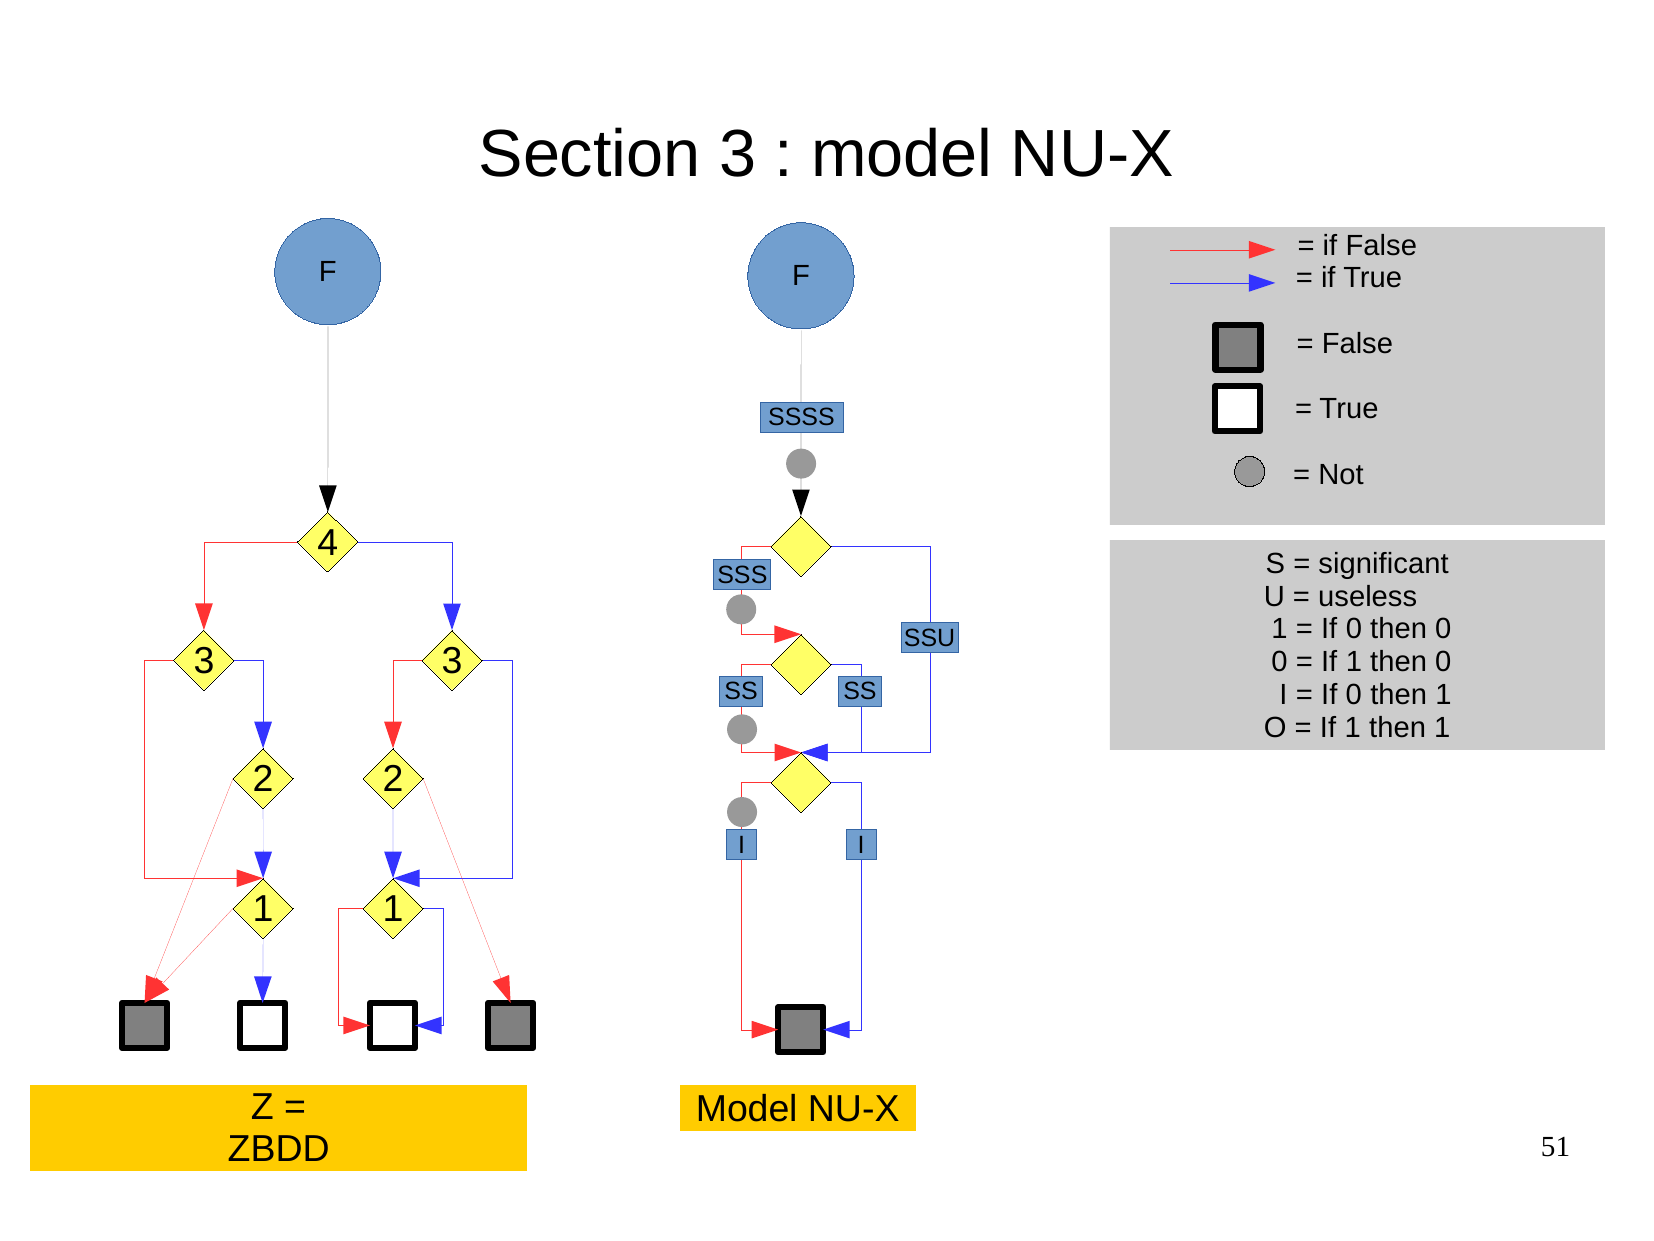

Section 3 : model NU-X
F
F
= if False
= if True
= False
= True
= Not
#
SSSS
4
S = significant
U = useless
 1 = If 0 then 0
 0 = If 1 then 0
 I = If 0 then 1
O = If 1 then 1
SSS
SSU
3
3
SS
SS
2
2
I
I
1
1
Z =
ZBDD
Model NU-X
51